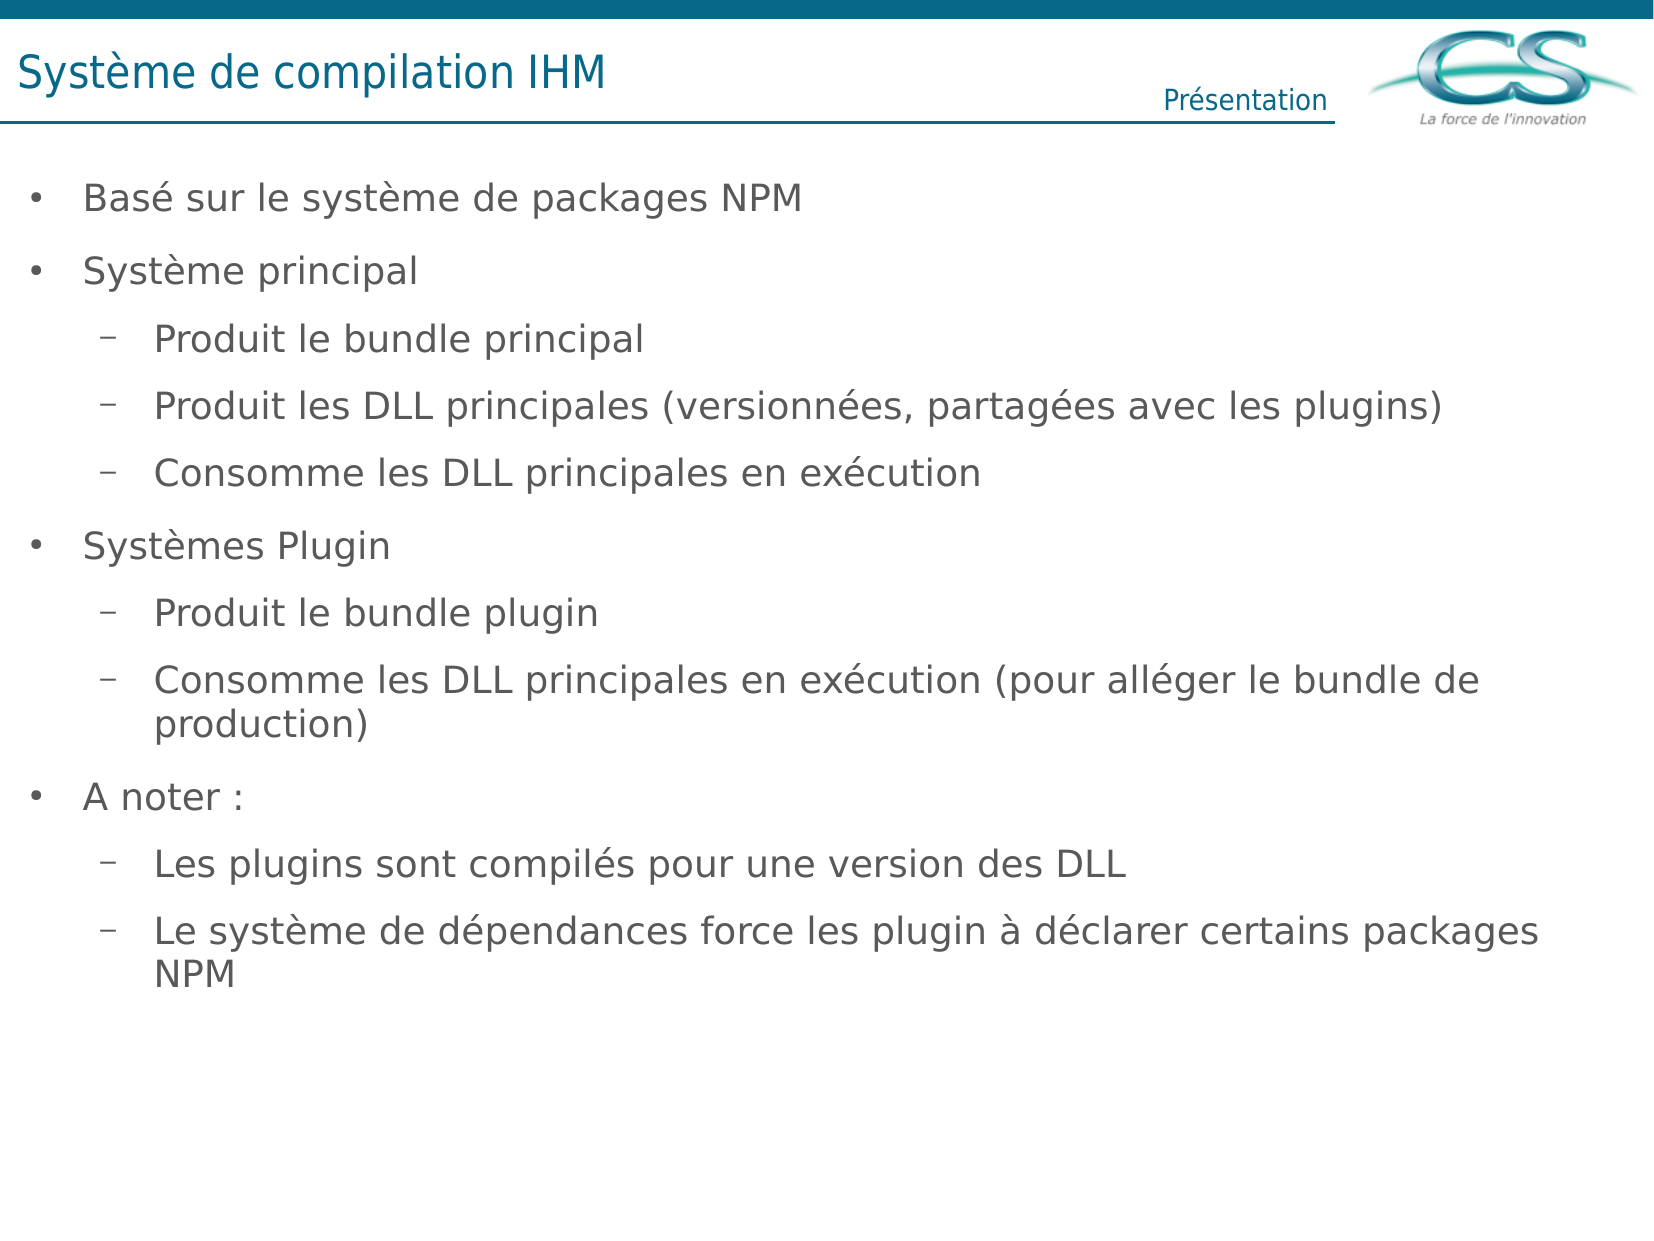

Système de compilation IHM
Présentation
# Basé sur le système de packages NPM
Système principal
Produit le bundle principal
Produit les DLL principales (versionnées, partagées avec les plugins)
Consomme les DLL principales en exécution
Systèmes Plugin
Produit le bundle plugin
Consomme les DLL principales en exécution (pour alléger le bundle de production)
A noter :
Les plugins sont compilés pour une version des DLL
Le système de dépendances force les plugin à déclarer certains packages NPM